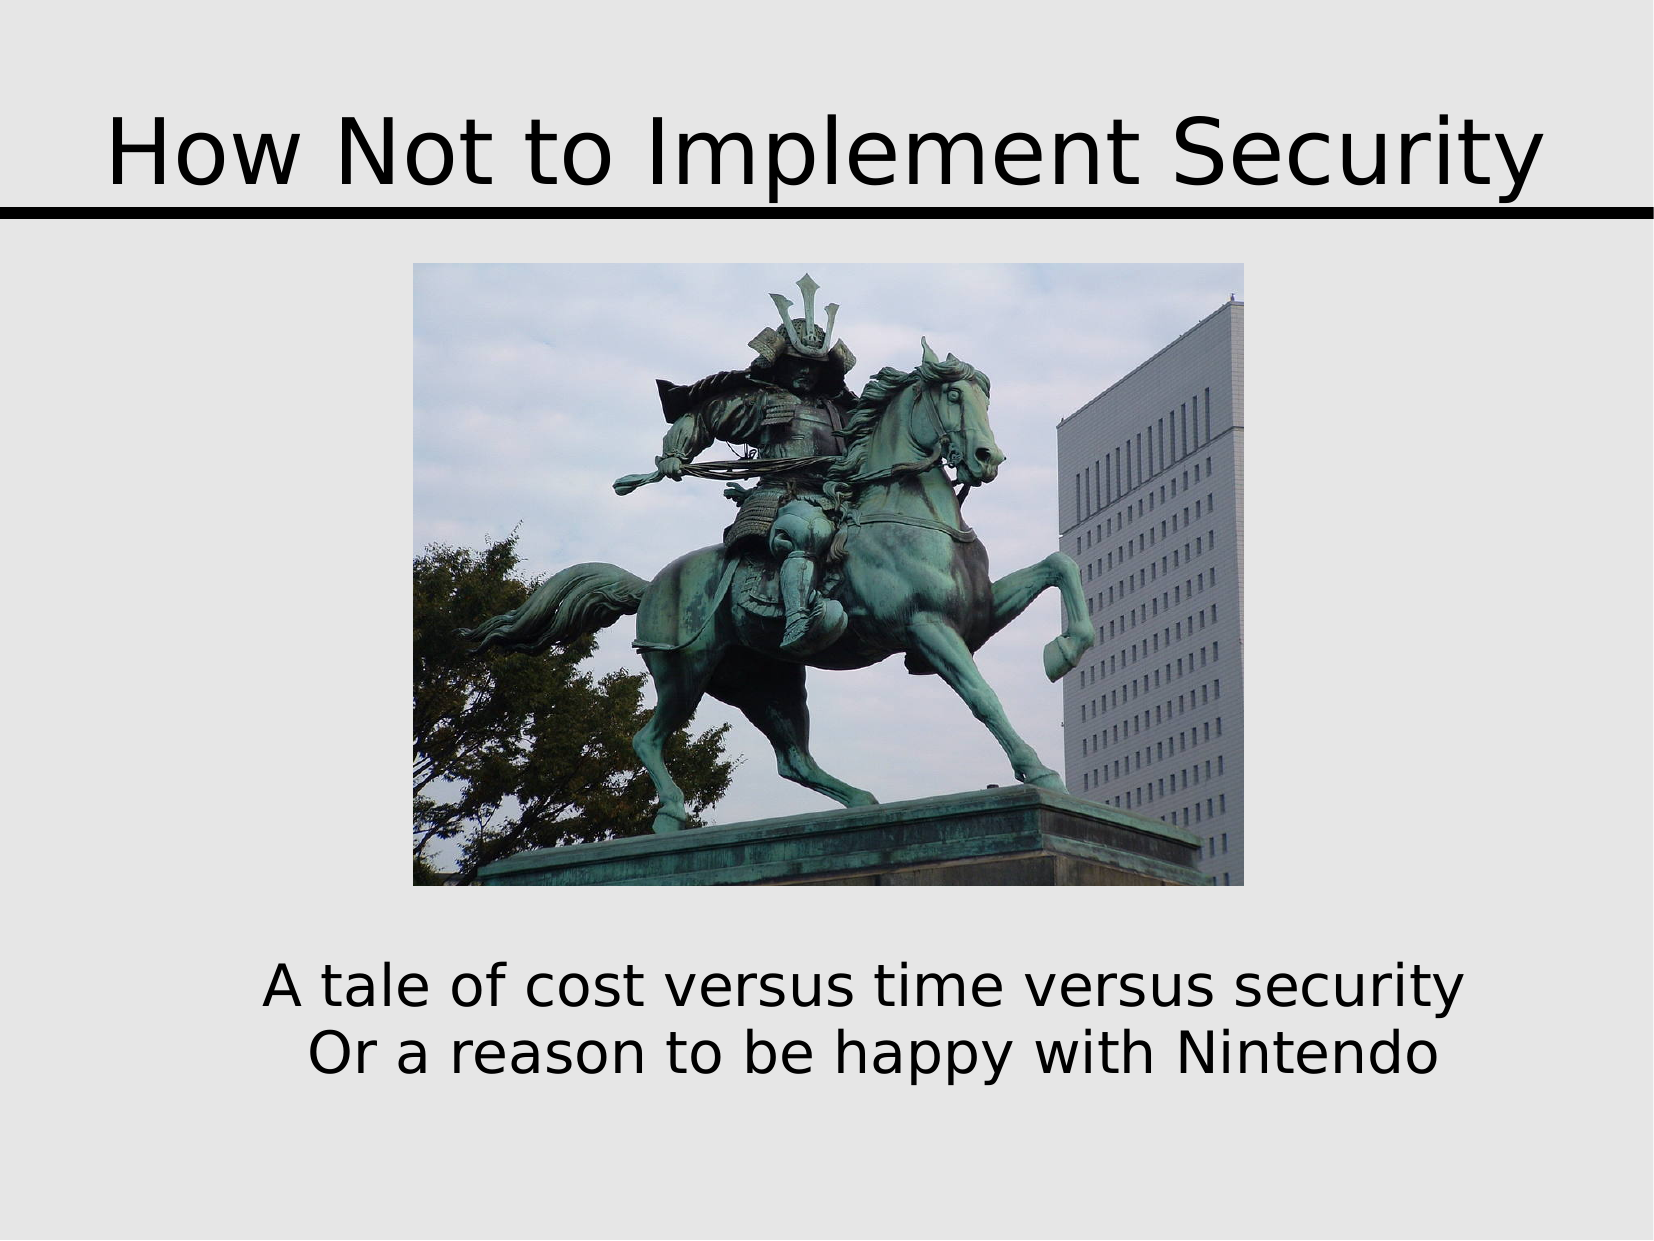

# How Not to Implement Security
A tale of cost versus time versus security
Or a reason to be happy with Nintendo